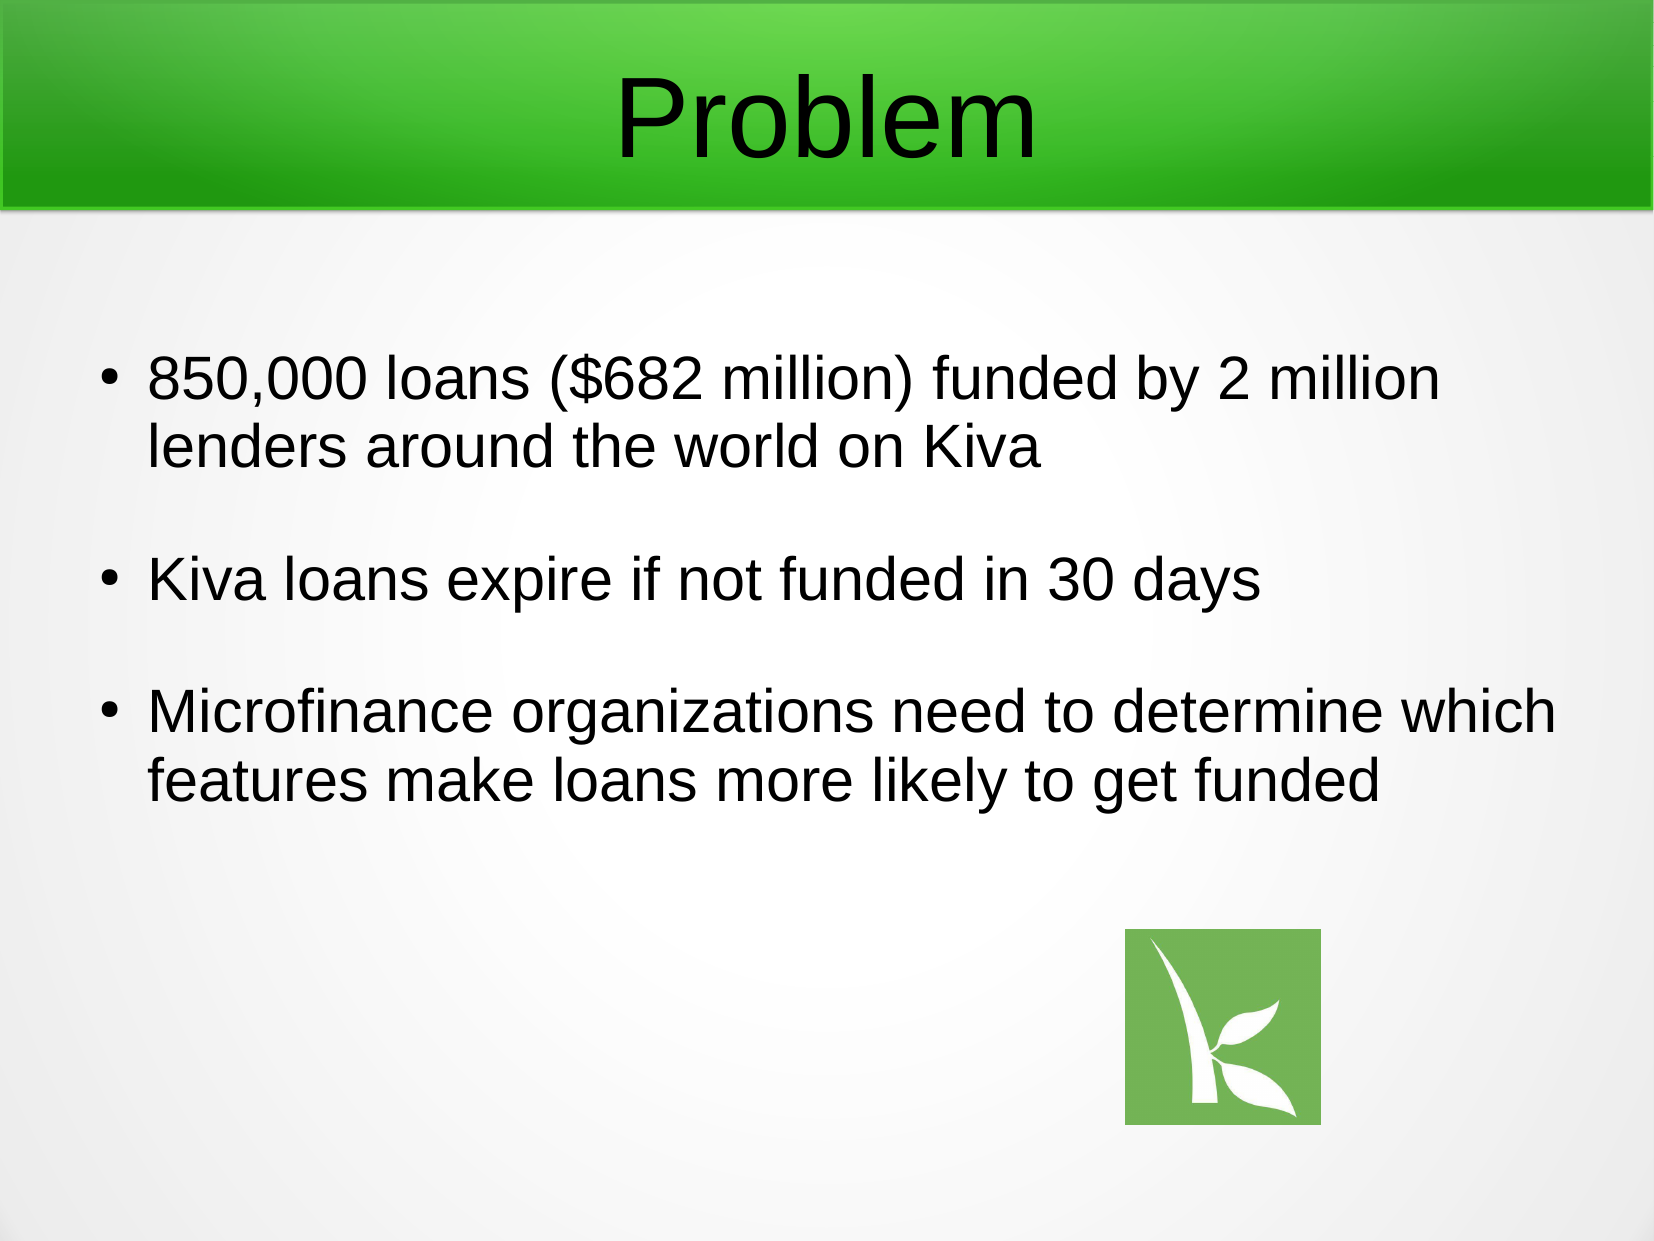

# Problem
850,000 loans ($682 million) funded by 2 million lenders around the world on Kiva
Kiva loans expire if not funded in 30 days
Microfinance organizations need to determine which features make loans more likely to get funded